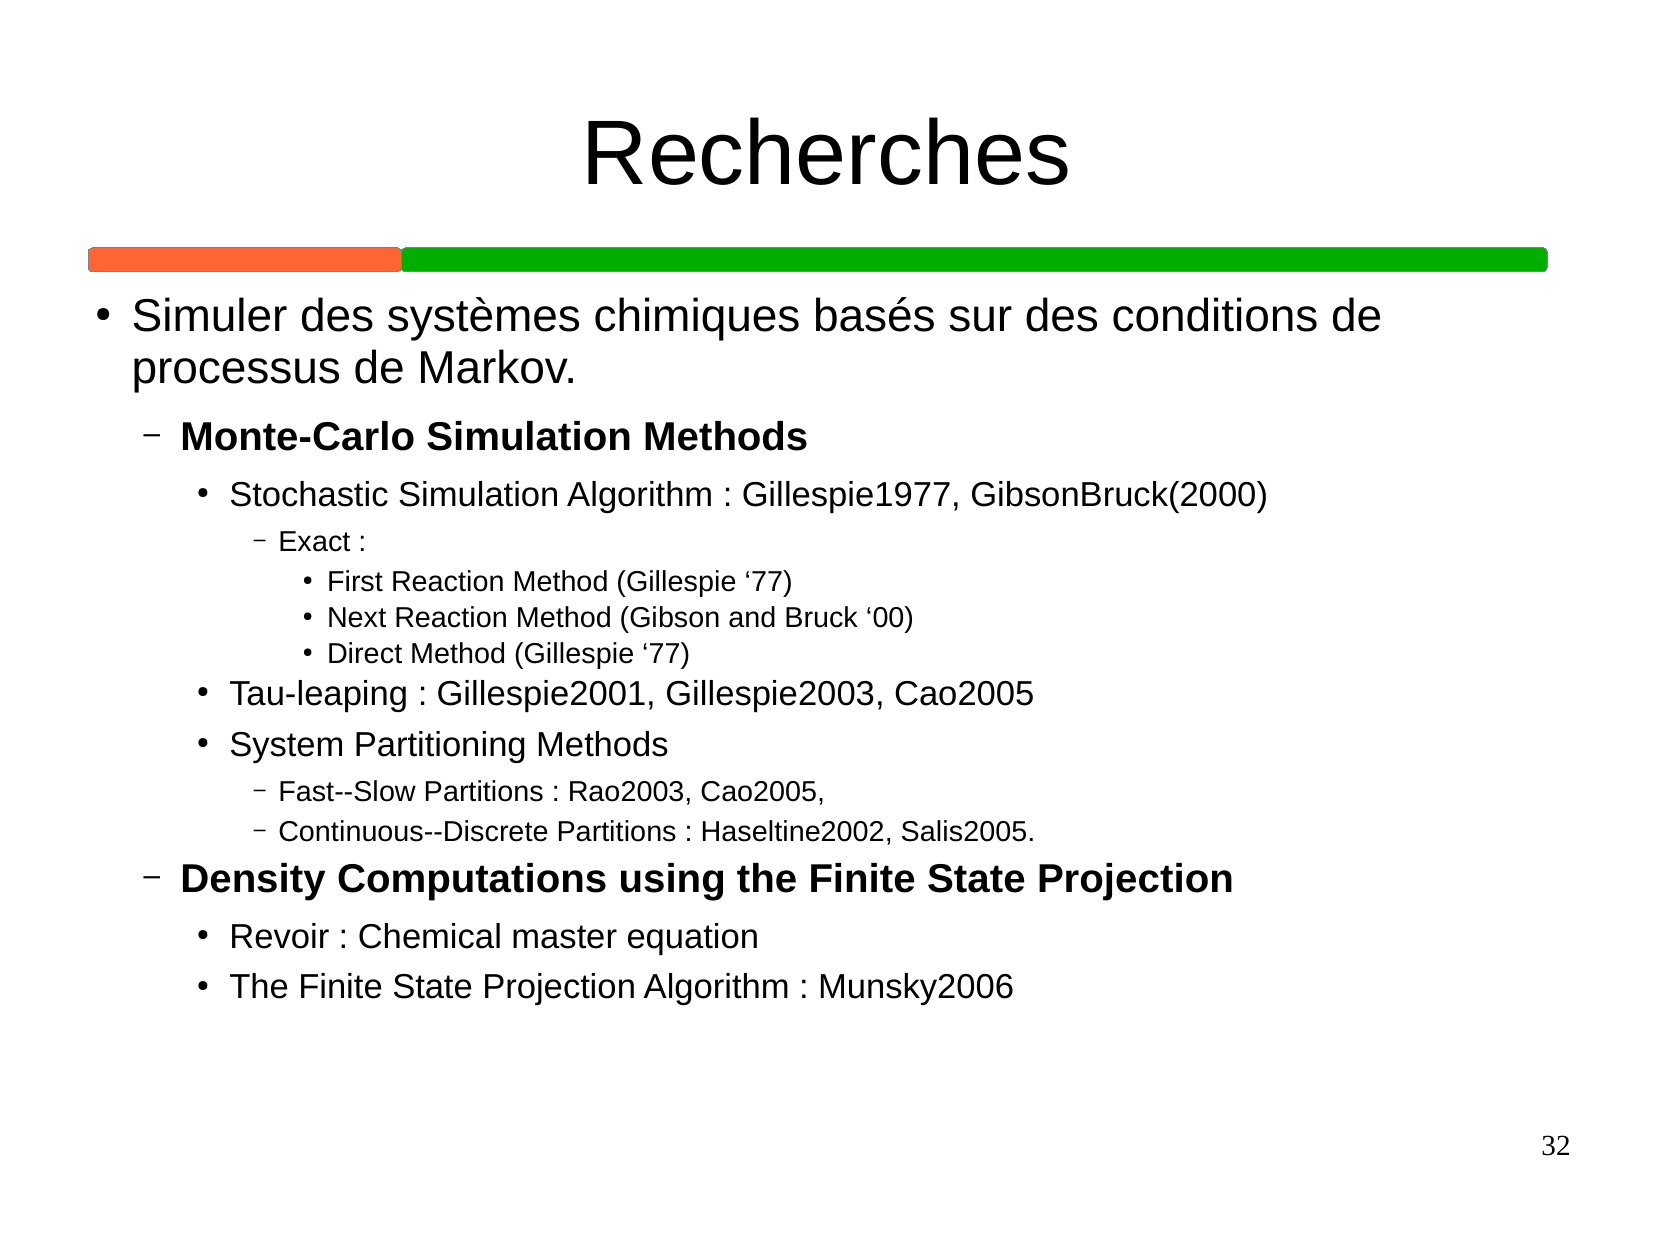

# Recherches
Simuler des systèmes chimiques basés sur des conditions de processus de Markov.
Monte-Carlo Simulation Methods
Stochastic Simulation Algorithm : Gillespie1977, GibsonBruck(2000)
Exact :
First Reaction Method (Gillespie ‘77)
Next Reaction Method (Gibson and Bruck ‘00)
Direct Method (Gillespie ‘77)
Tau-leaping : Gillespie2001, Gillespie2003, Cao2005
System Partitioning Methods
Fast--Slow Partitions : Rao2003, Cao2005,
Continuous--Discrete Partitions : Haseltine2002, Salis2005.
Density Computations using the Finite State Projection
Revoir : Chemical master equation
The Finite State Projection Algorithm : Munsky2006
32